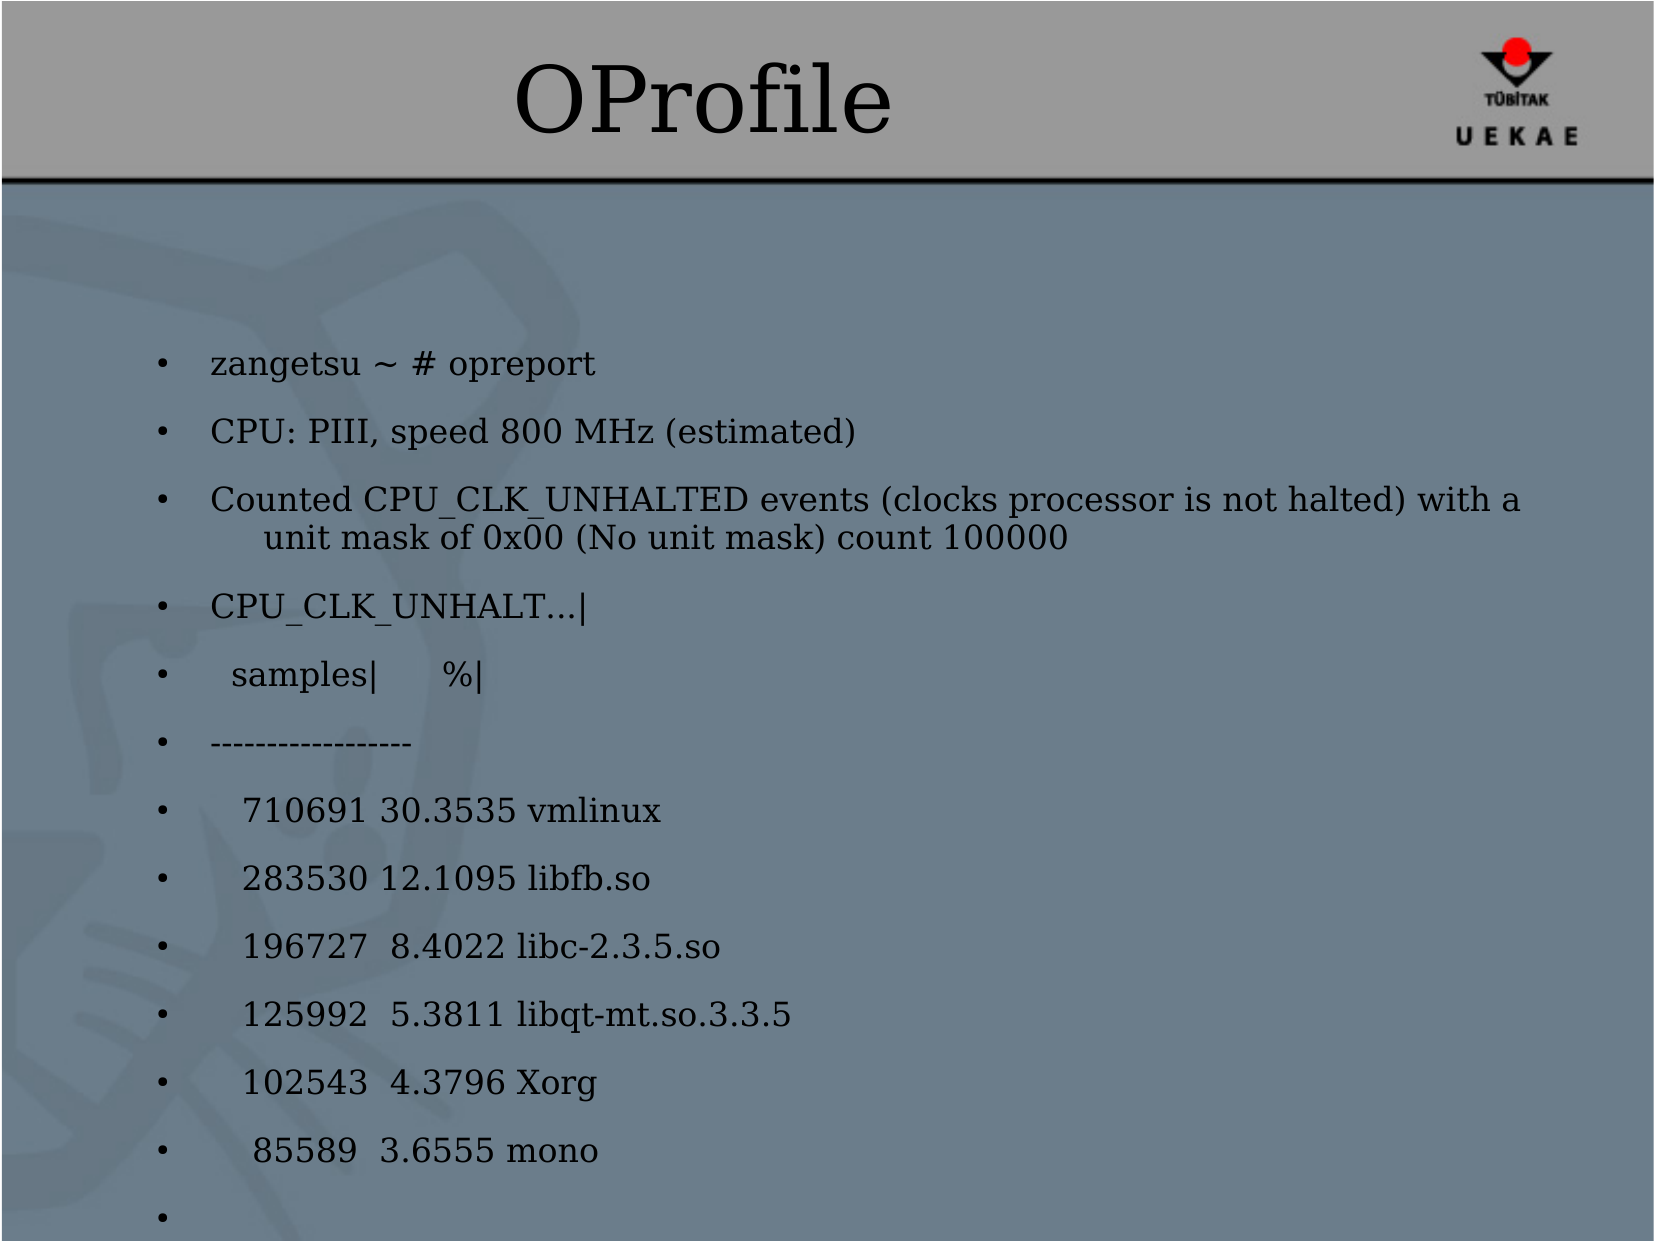

# OProfile
zangetsu ~ # opreport
CPU: PIII, speed 800 MHz (estimated)
Counted CPU_CLK_UNHALTED events (clocks processor is not halted) with a unit mask of 0x00 (No unit mask) count 100000
CPU_CLK_UNHALT...|
 samples| %|
------------------
 710691 30.3535 vmlinux
 283530 12.1095 libfb.so
 196727 8.4022 libc-2.3.5.so
 125992 5.3811 libqt-mt.so.3.3.5
 102543 4.3796 Xorg
 85589 3.6555 mono